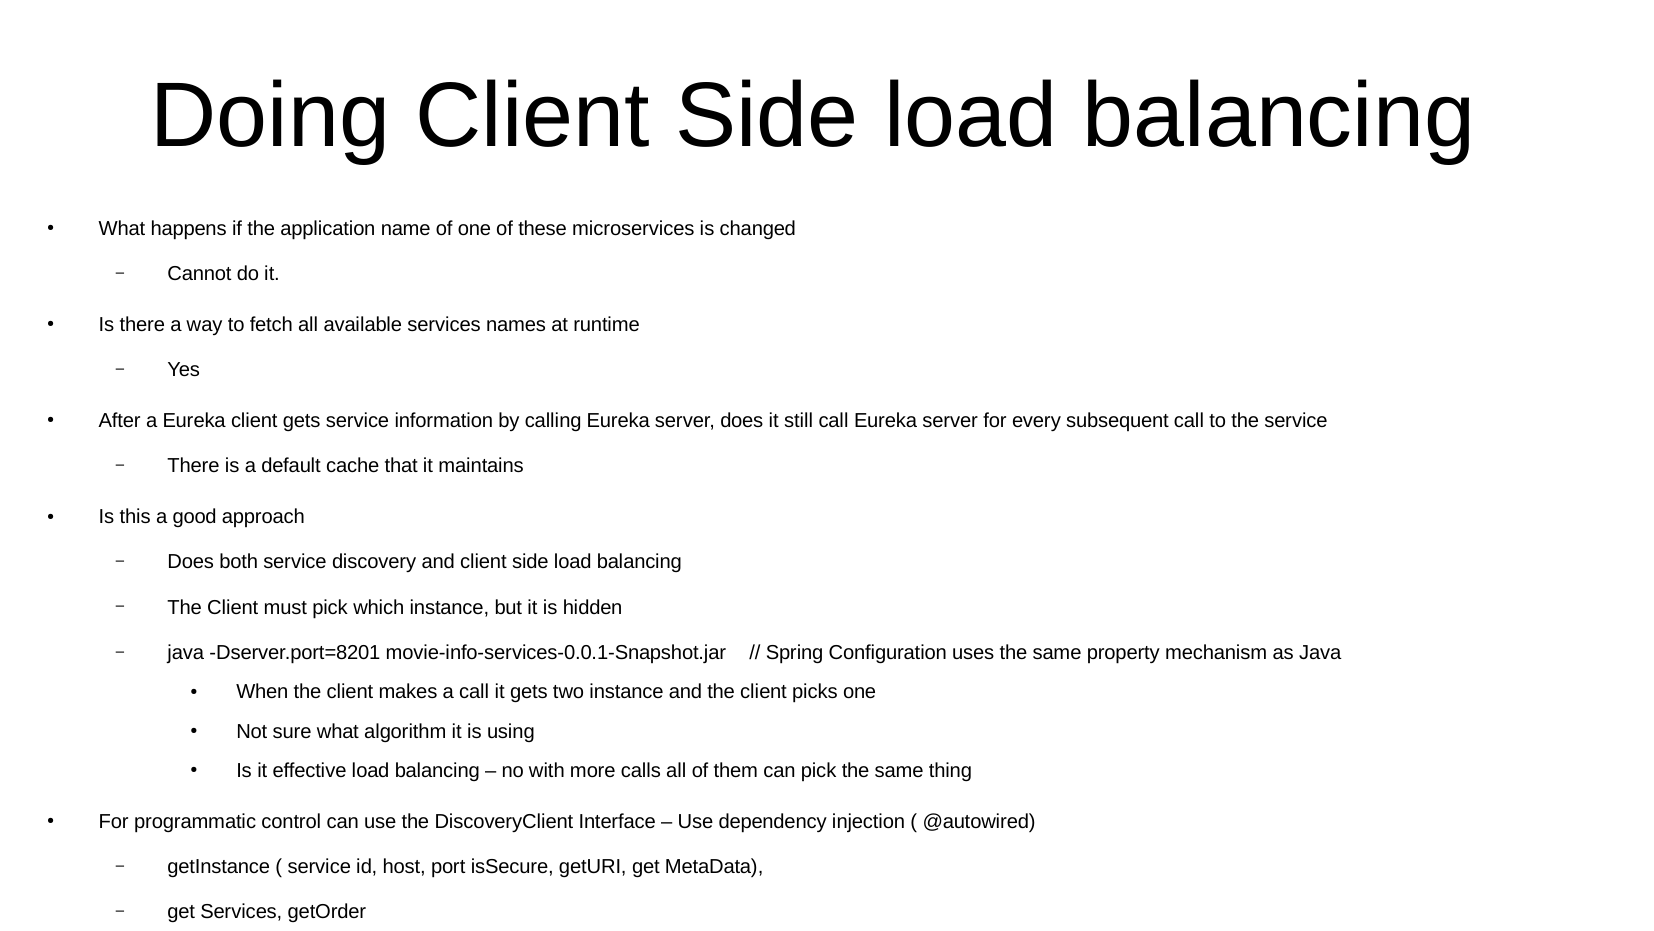

# Doing Client Side load balancing
What happens if the application name of one of these microservices is changed
Cannot do it.
Is there a way to fetch all available services names at runtime
Yes
After a Eureka client gets service information by calling Eureka server, does it still call Eureka server for every subsequent call to the service
There is a default cache that it maintains
Is this a good approach
Does both service discovery and client side load balancing
The Client must pick which instance, but it is hidden
java -Dserver.port=8201 movie-info-services-0.0.1-Snapshot.jar		// Spring Configuration uses the same property mechanism as Java
When the client makes a call it gets two instance and the client picks one
Not sure what algorithm it is using
Is it effective load balancing – no with more calls all of them can pick the same thing
For programmatic control can use the DiscoveryClient Interface – Use dependency injection ( @autowired)
getInstance ( service id, host, port isSecure, getURI, get MetaData),
get Services, getOrder